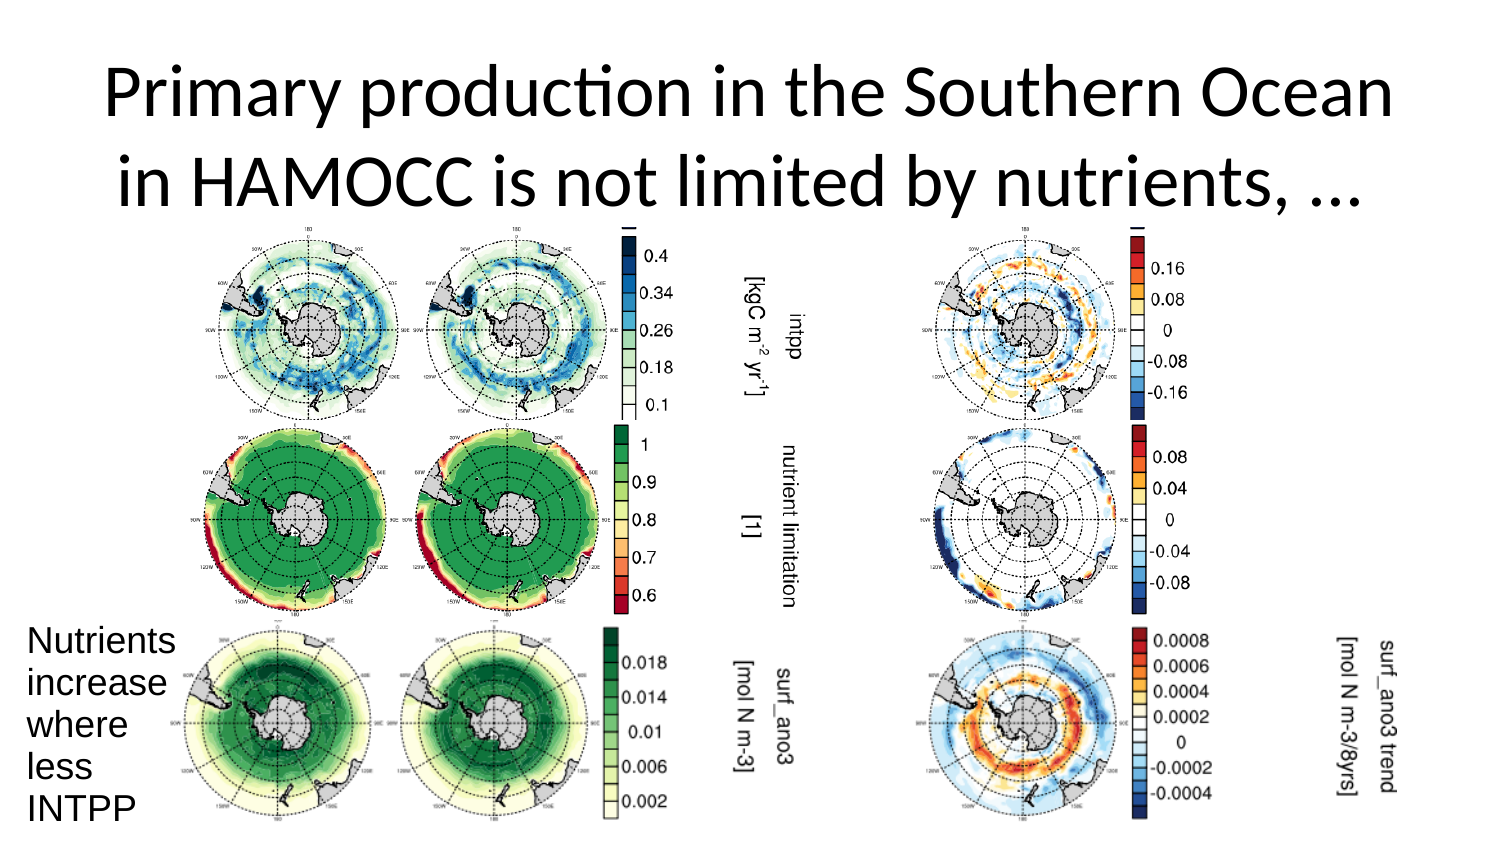

# Primary production in the Southern Ocean in HAMOCC is not limited by nutrients, ...
Nutrients increase where less INTPP